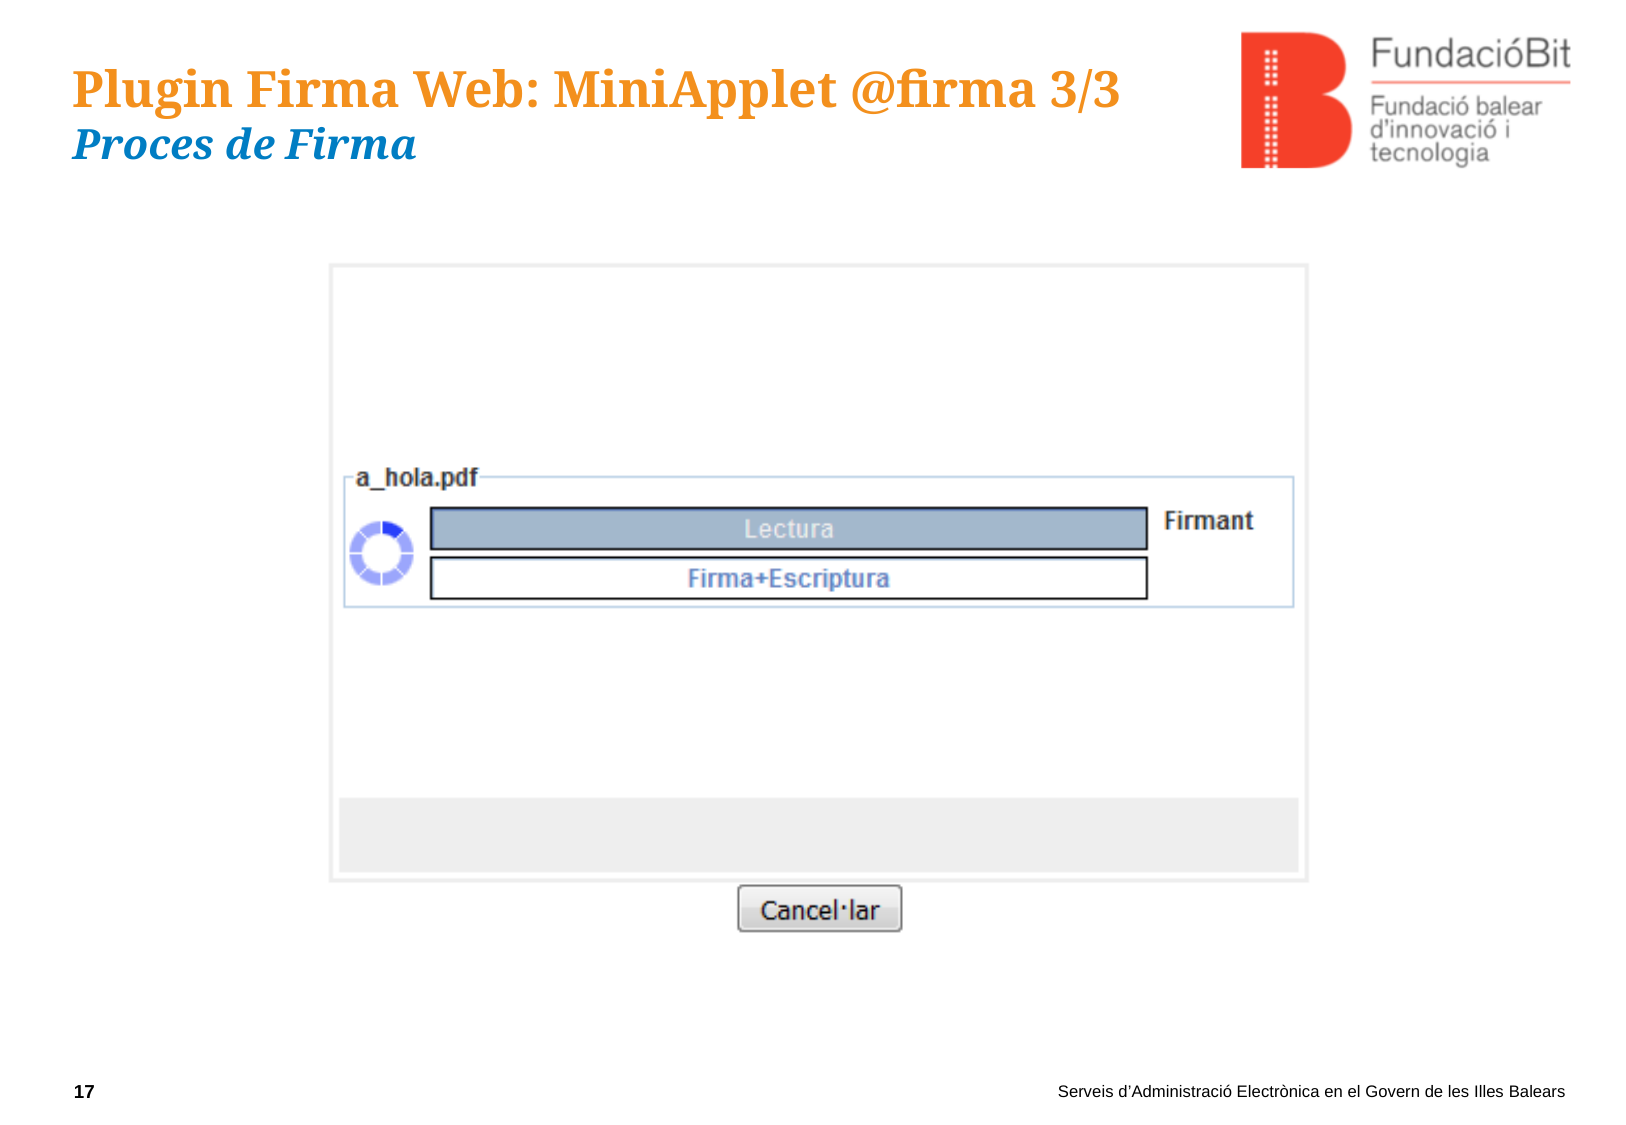

Plugin Firma Web: MiniApplet @firma 3/3
Proces de Firma